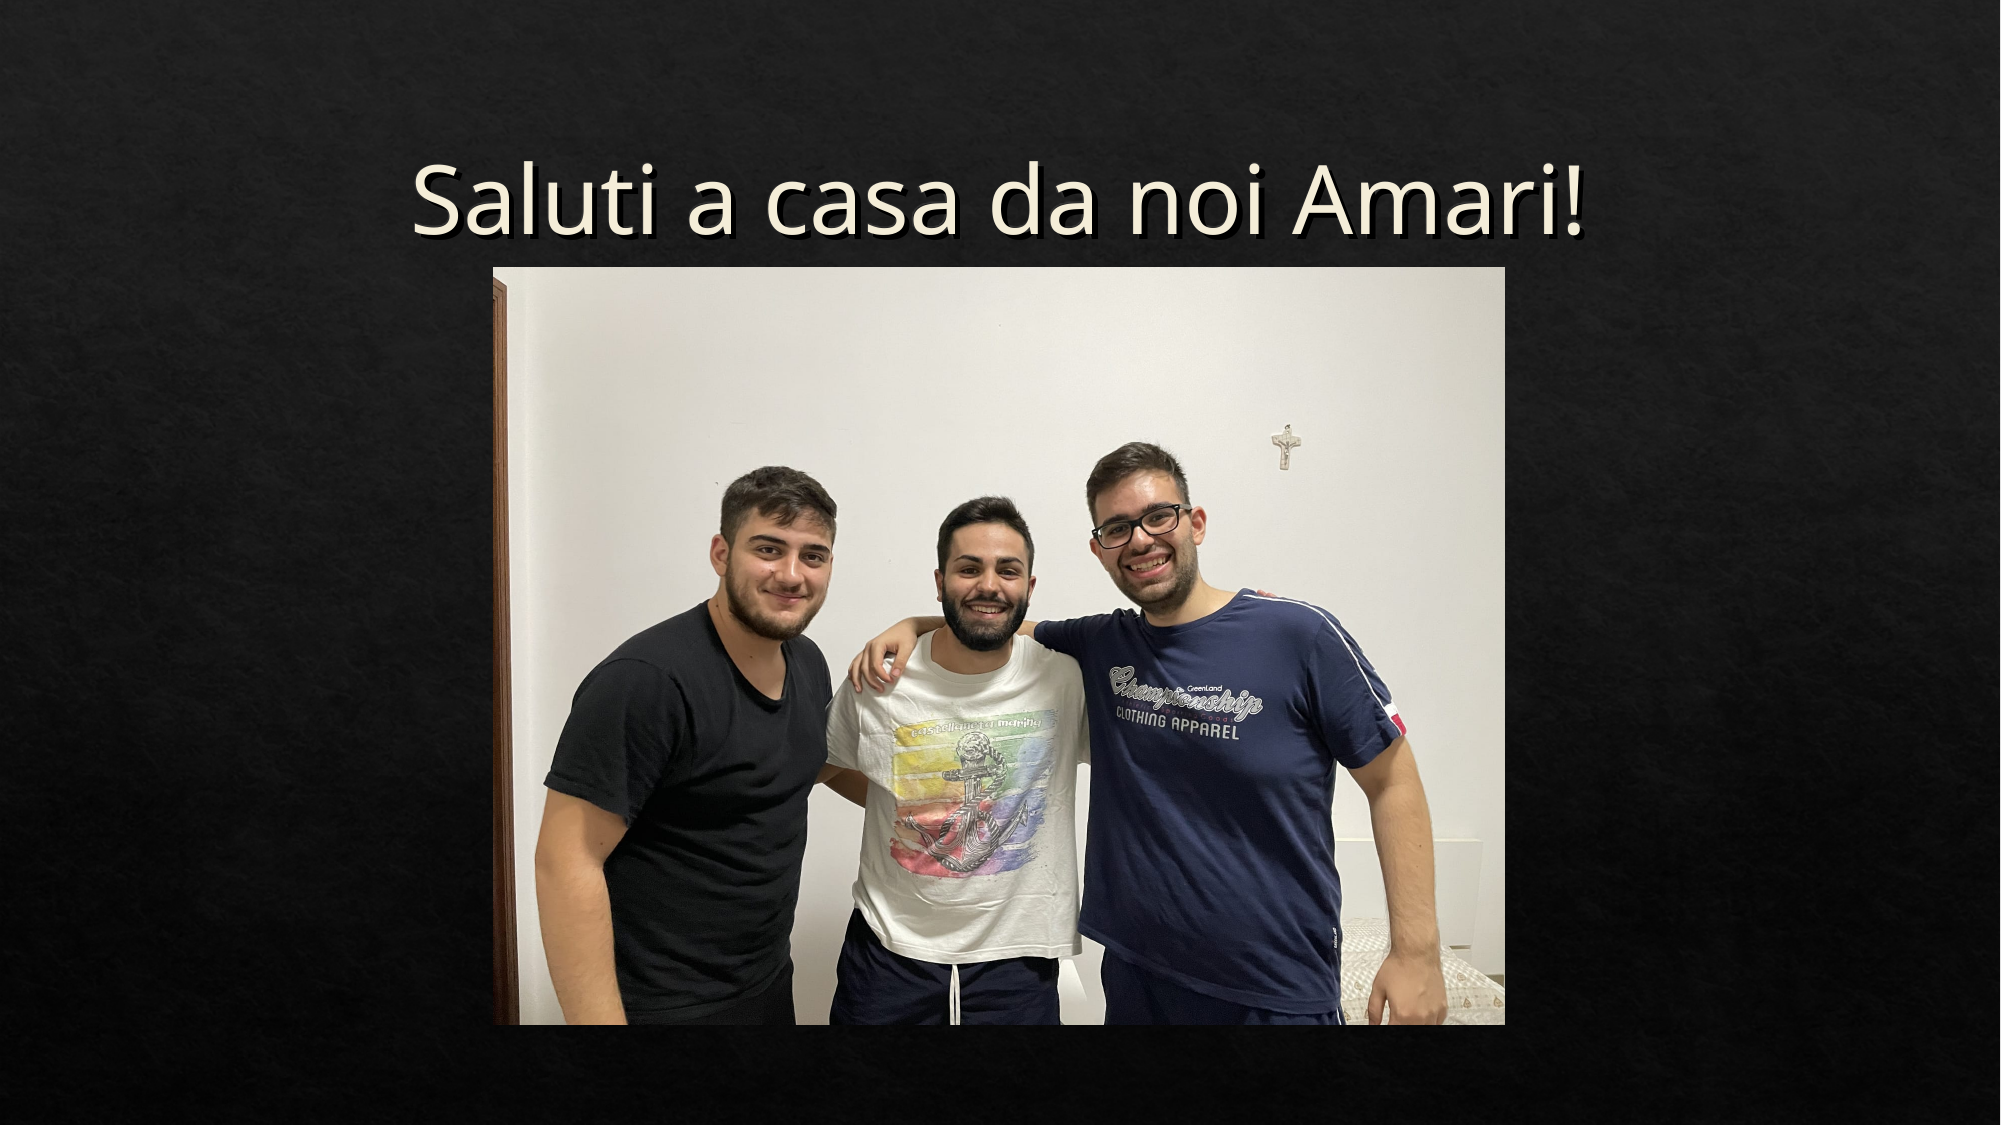

# Saluti a casa da noi Amari!